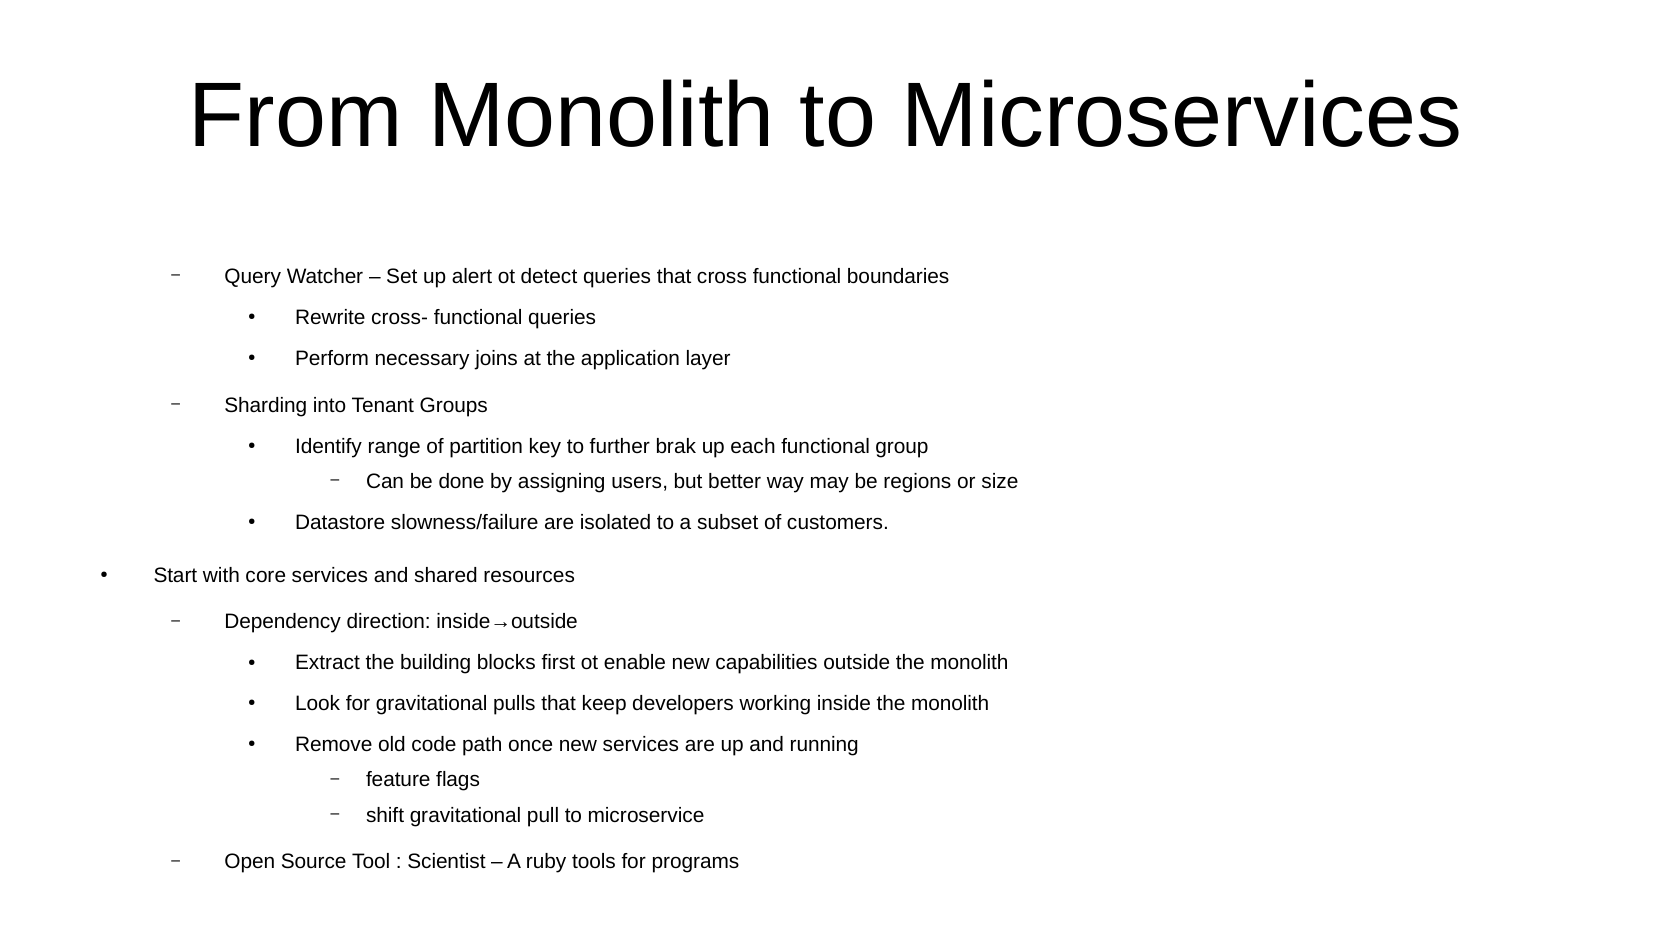

# From Monolith to Microservices
Query Watcher – Set up alert ot detect queries that cross functional boundaries
Rewrite cross- functional queries
Perform necessary joins at the application layer
Sharding into Tenant Groups
Identify range of partition key to further brak up each functional group
Can be done by assigning users, but better way may be regions or size
Datastore slowness/failure are isolated to a subset of customers.
Start with core services and shared resources
Dependency direction: inside→outside
Extract the building blocks first ot enable new capabilities outside the monolith
Look for gravitational pulls that keep developers working inside the monolith
Remove old code path once new services are up and running
feature flags
shift gravitational pull to microservice
Open Source Tool : Scientist – A ruby tools for programs